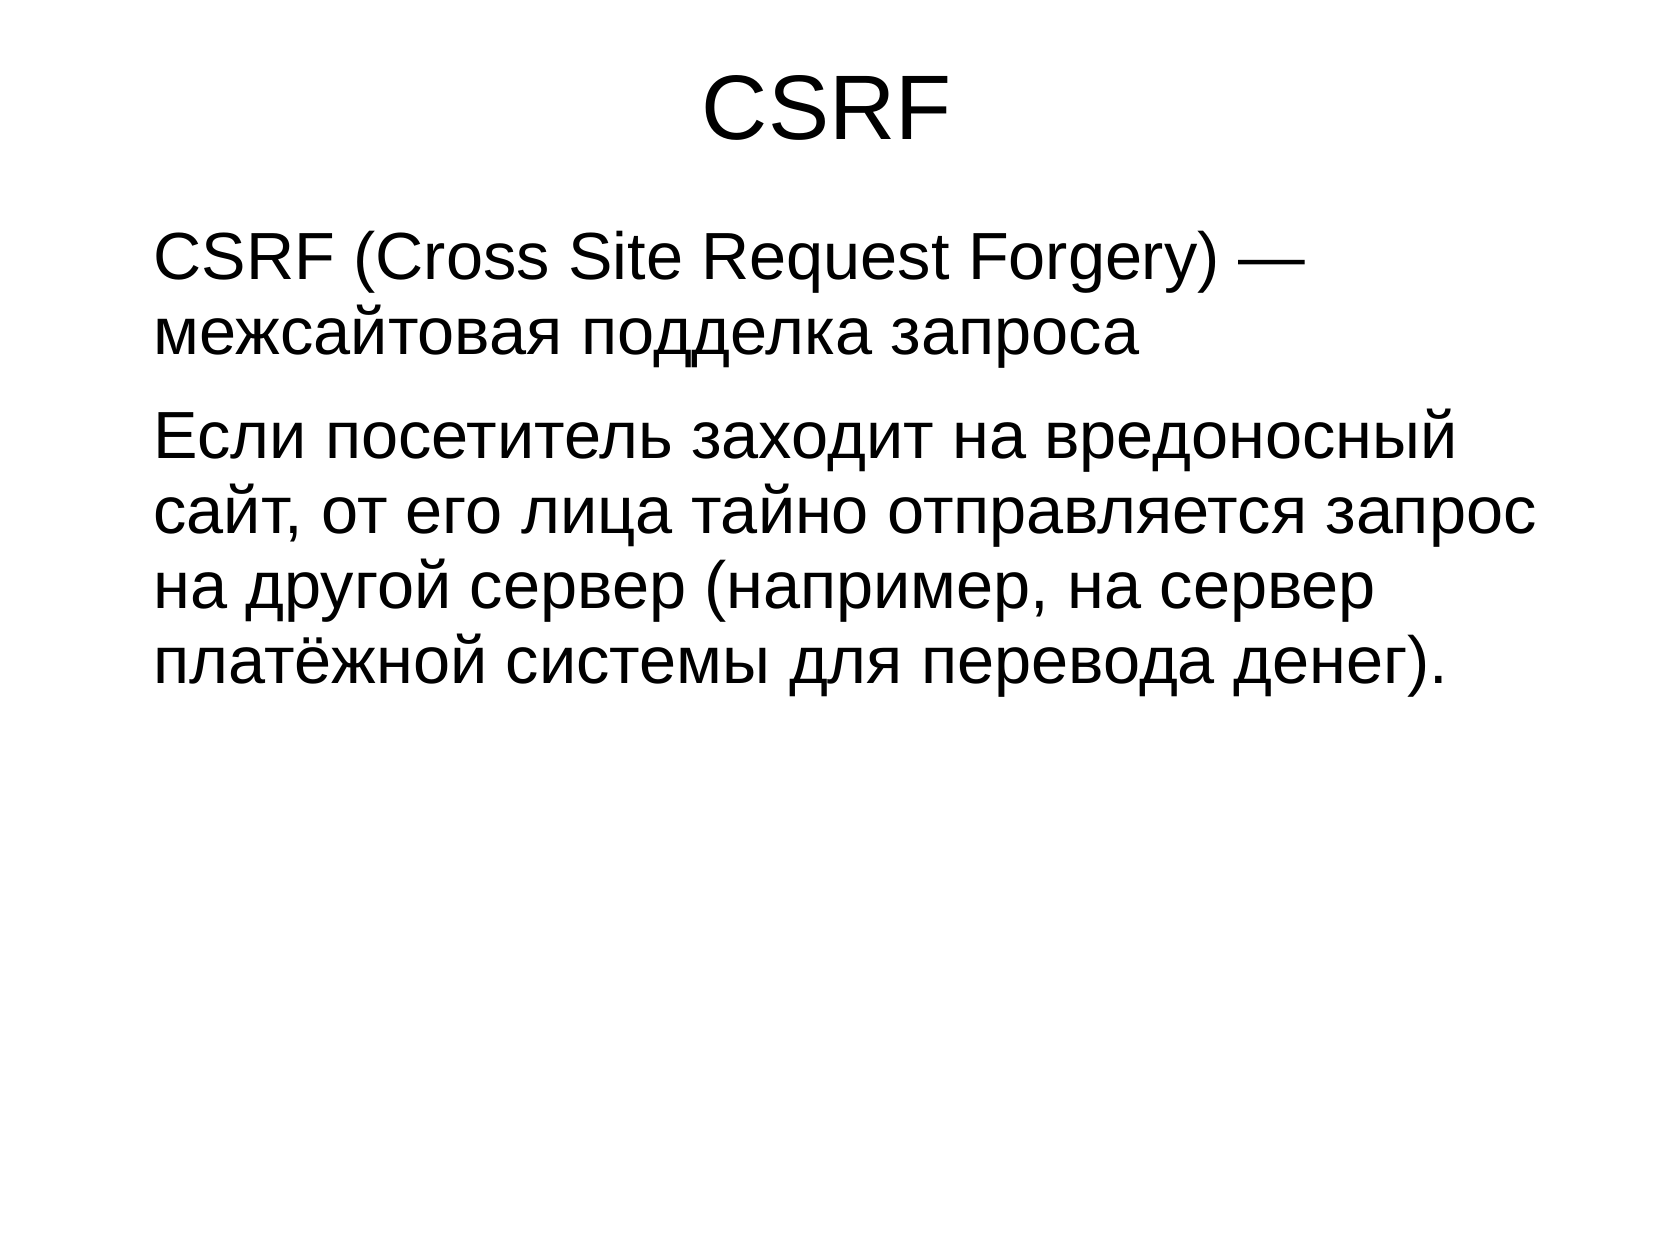

# CSRF
CSRF (Сross Site Request Forgery) — межсайтовая подделка запроса
Если посетитель заходит на вредоносный сайт, от его лица тайно отправляется запрос на другой сервер (например, на сервер платёжной системы для перевода денег).